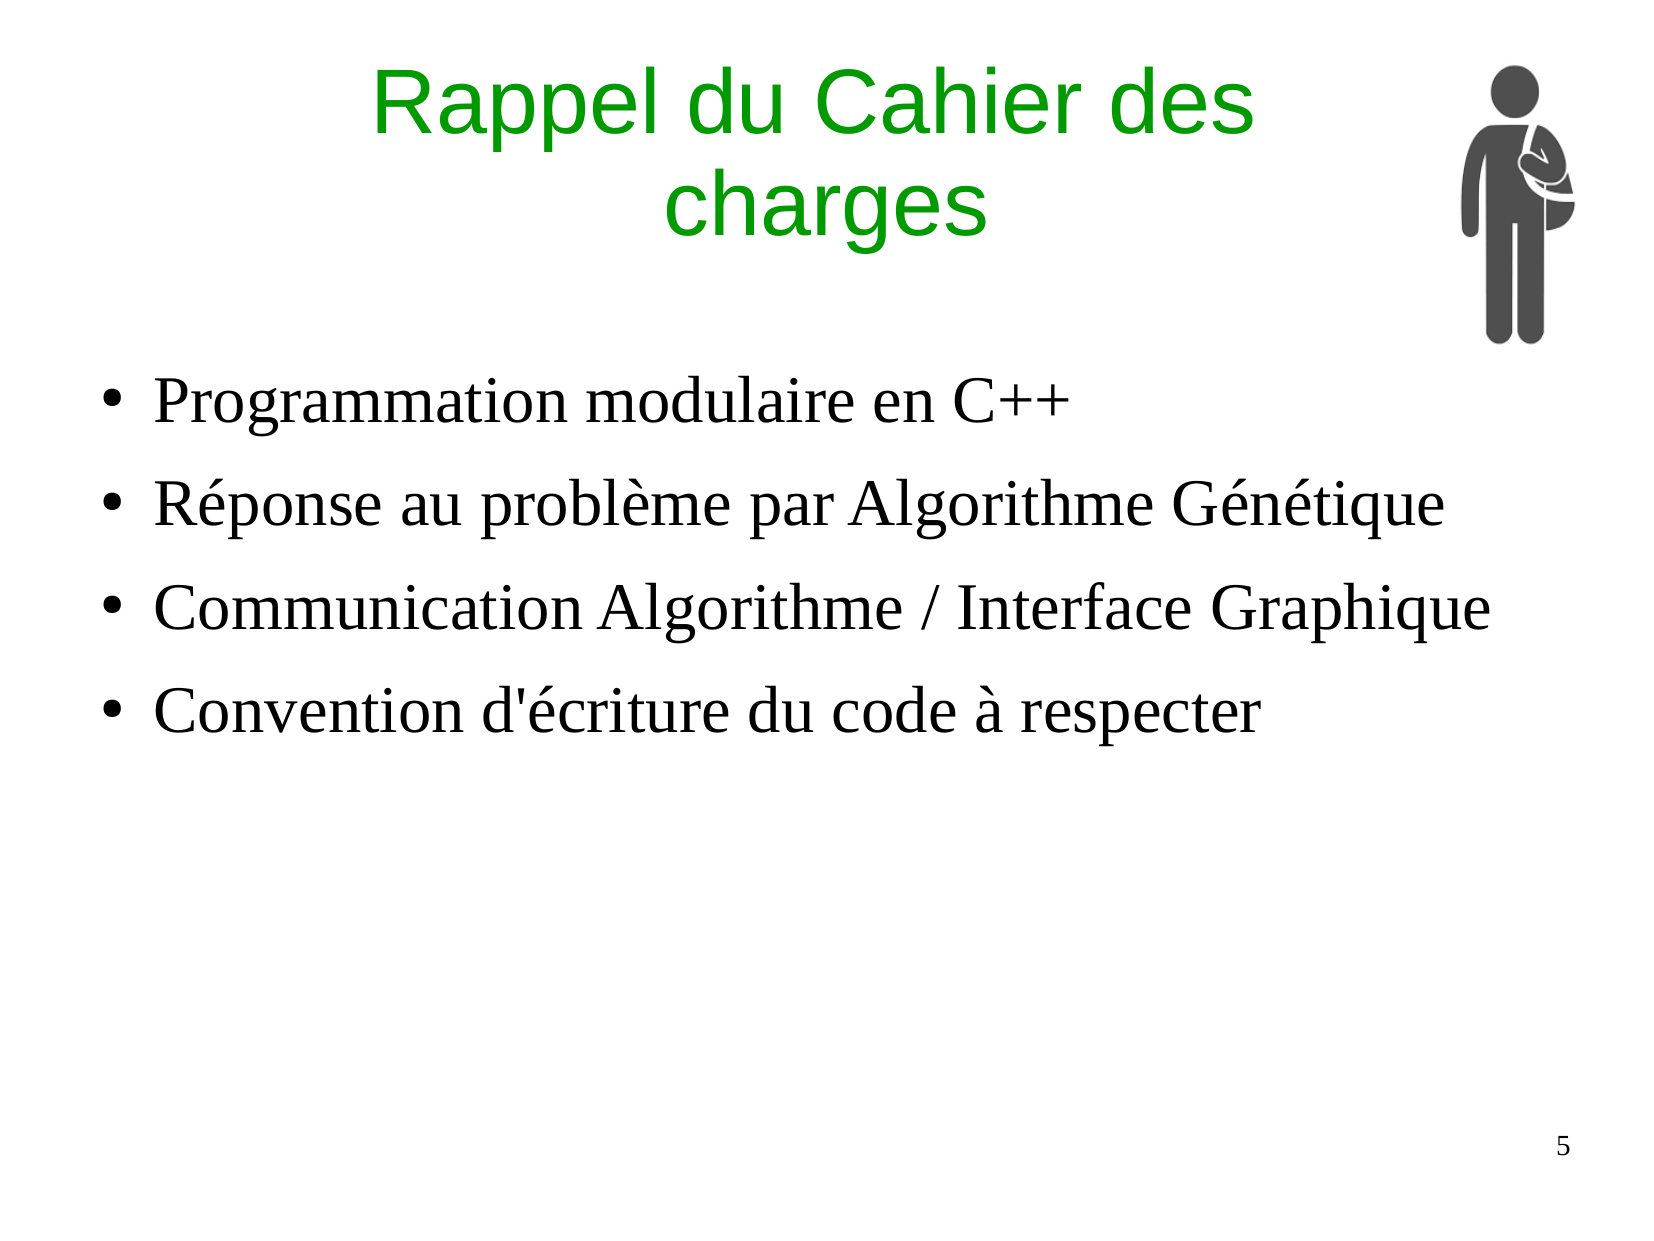

# Rappel du Cahier des charges
Programmation modulaire en C++
Réponse au problème par Algorithme Génétique
Communication Algorithme / Interface Graphique
Convention d'écriture du code à respecter
5